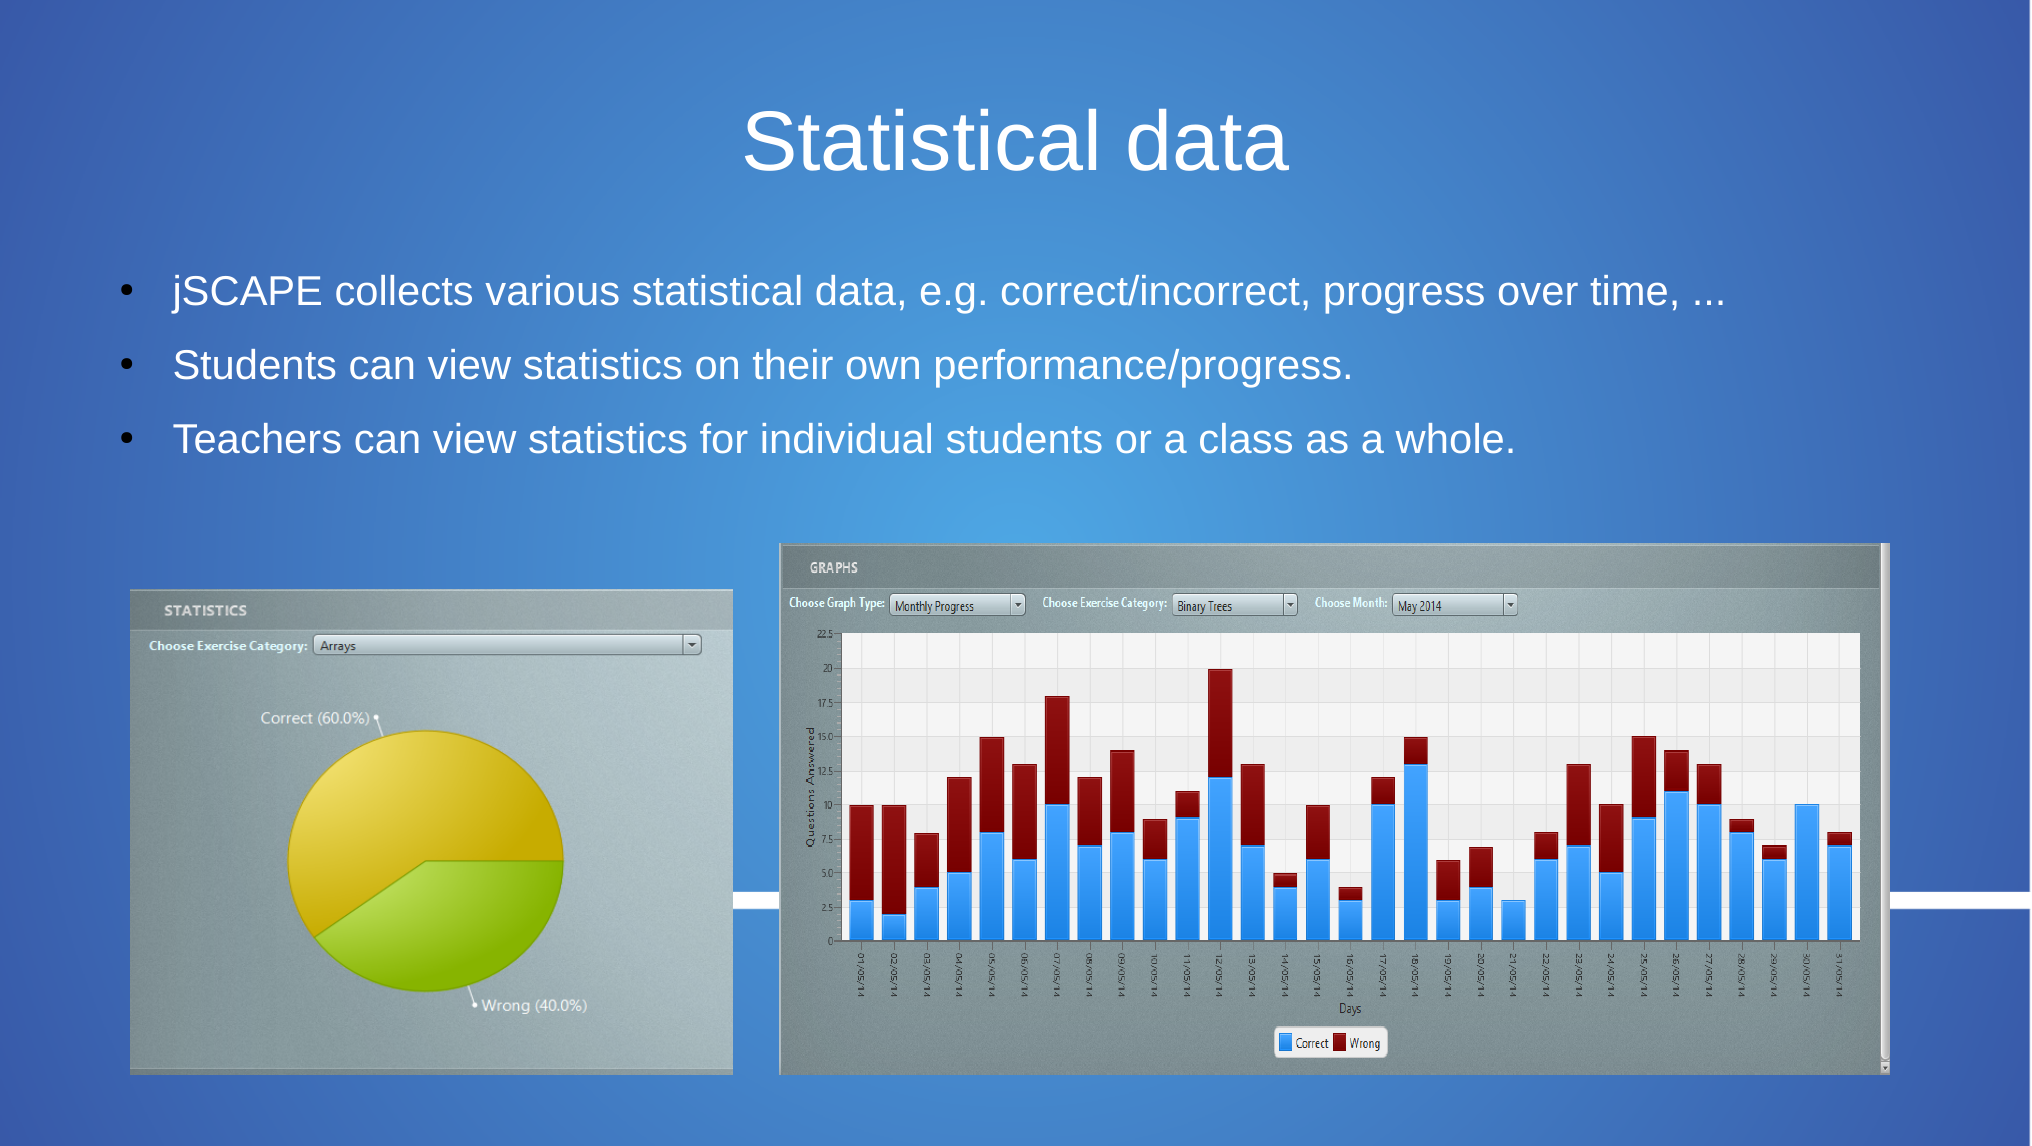

# Statistical data
jSCAPE collects various statistical data, e.g. correct/incorrect, progress over time, ...
Students can view statistics on their own performance/progress.
Teachers can view statistics for individual students or a class as a whole.